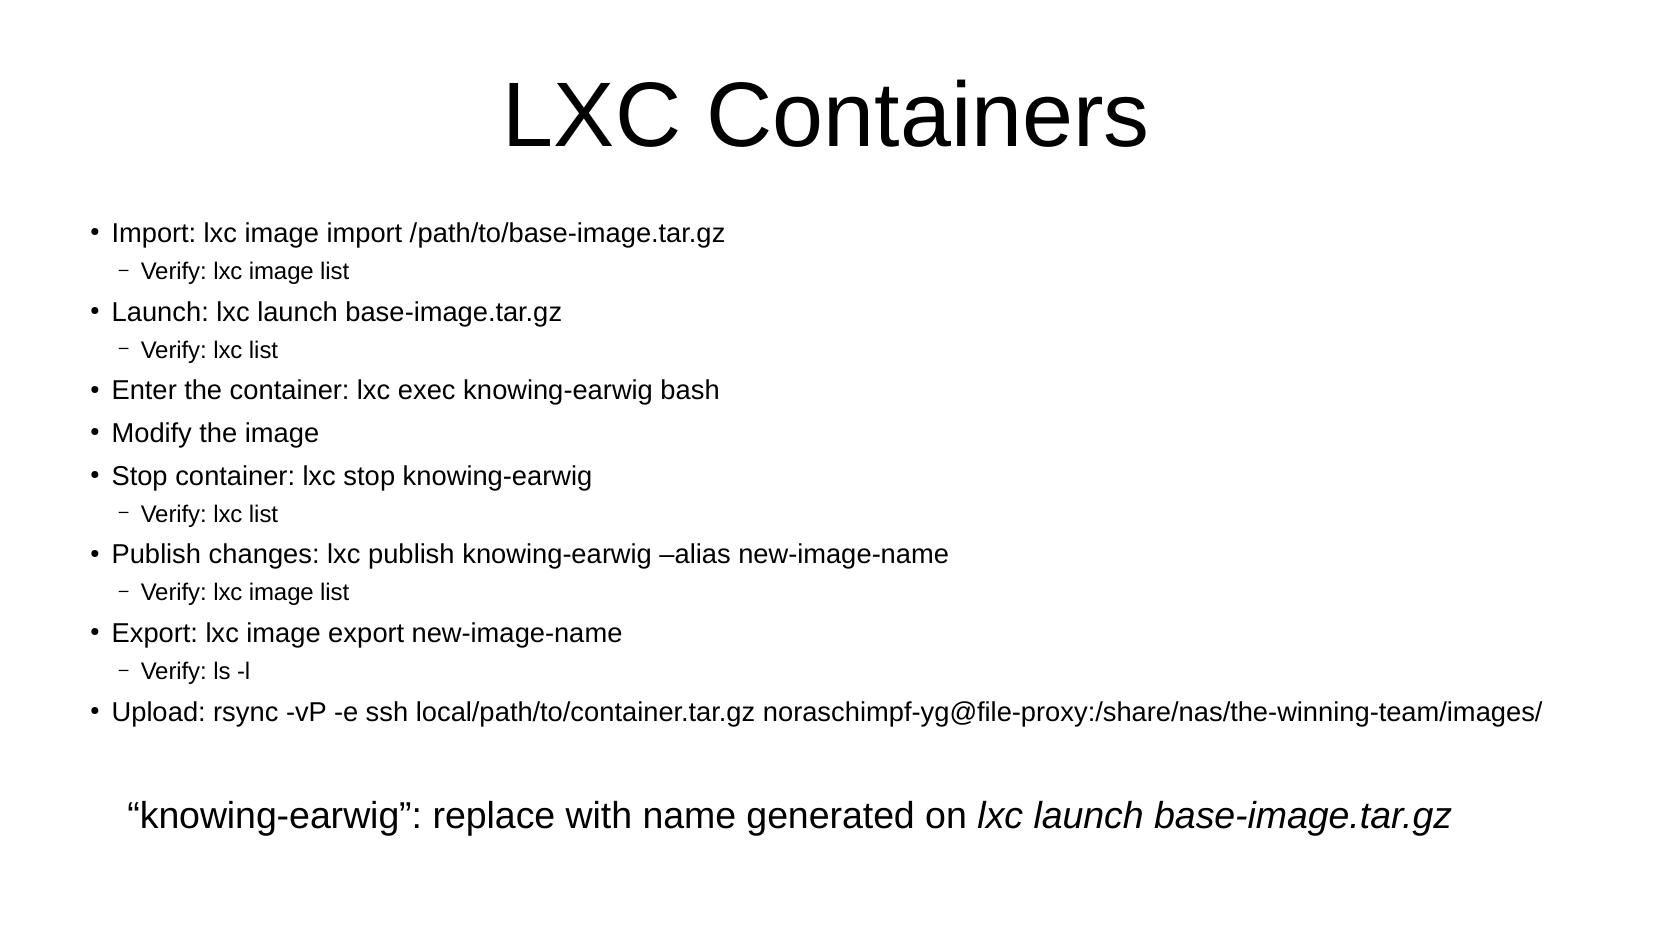

# LXC Containers
Import: lxc image import /path/to/base-image.tar.gz
Verify: lxc image list
Launch: lxc launch base-image.tar.gz
Verify: lxc list
Enter the container: lxc exec knowing-earwig bash
Modify the image
Stop container: lxc stop knowing-earwig
Verify: lxc list
Publish changes: lxc publish knowing-earwig –alias new-image-name
Verify: lxc image list
Export: lxc image export new-image-name
Verify: ls -l
Upload: rsync -vP -e ssh local/path/to/container.tar.gz noraschimpf-yg@file-proxy:/share/nas/the-winning-team/images/
“knowing-earwig”: replace with name generated on lxc launch base-image.tar.gz